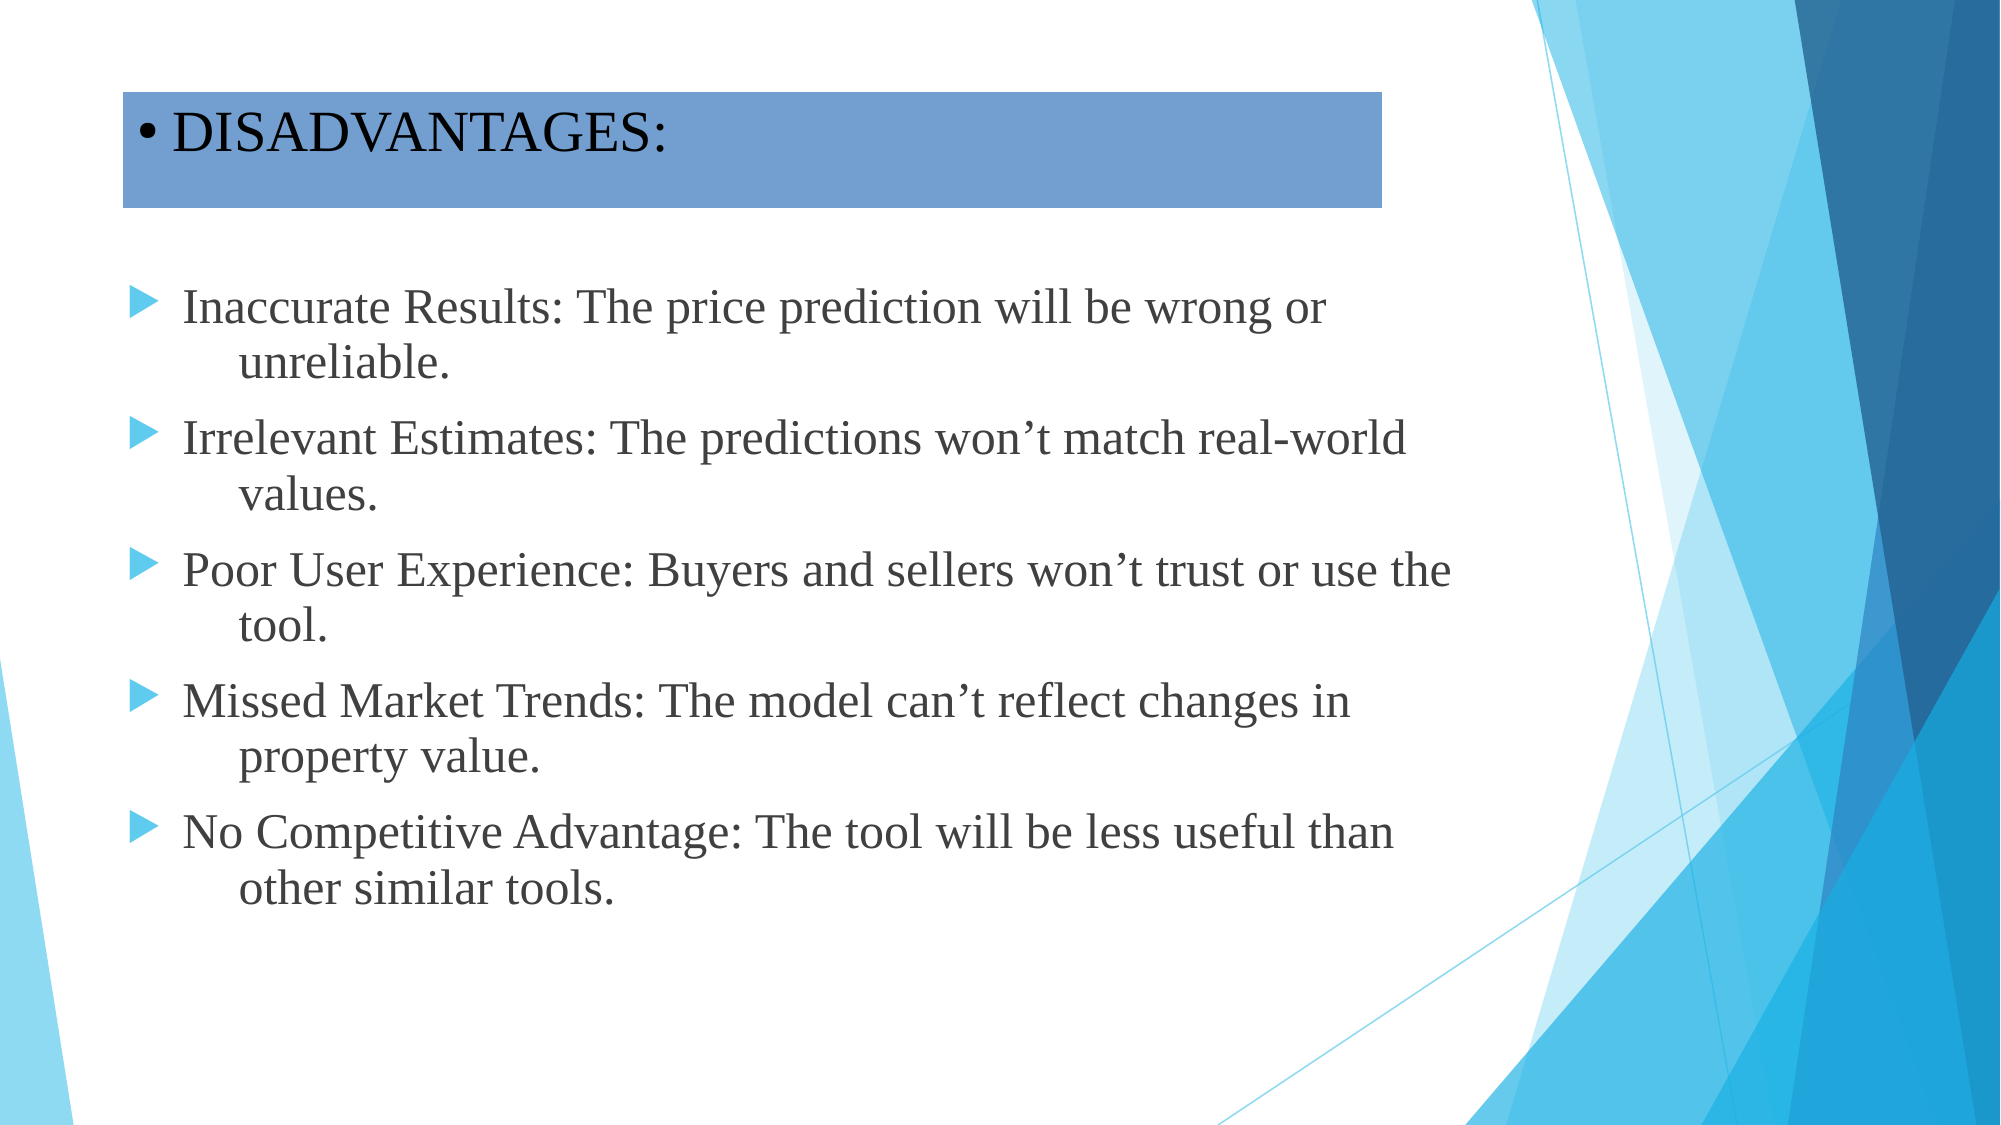

| DISADVANTAGES: |
| --- |
# Inaccurate Results: The price prediction will be wrong or unreliable.
Irrelevant Estimates: The predictions won’t match real-world values.
Poor User Experience: Buyers and sellers won’t trust or use the tool.
Missed Market Trends: The model can’t reflect changes in property value.
No Competitive Advantage: The tool will be less useful than other similar tools.